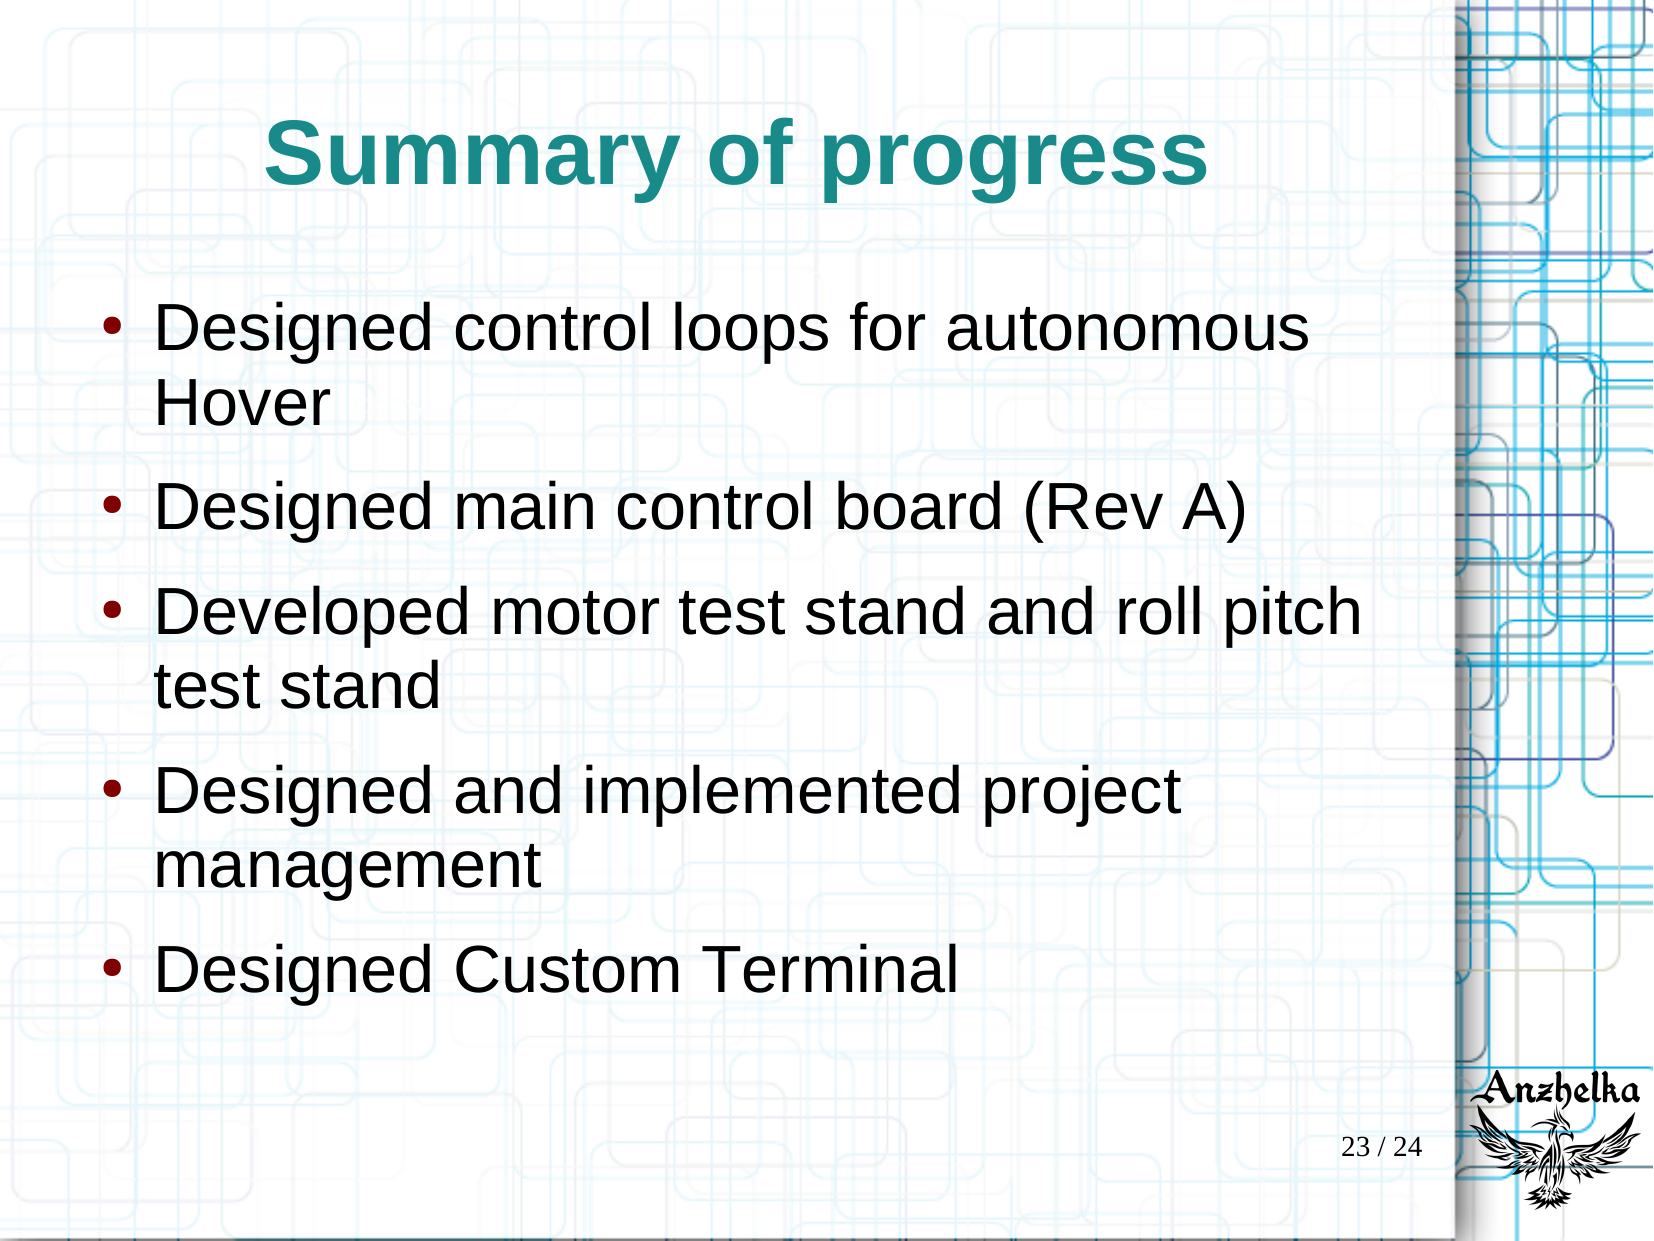

# Summary of progress
Designed control loops for autonomous Hover
Designed main control board (Rev A)
Developed motor test stand and roll pitch test stand
Designed and implemented project management
Designed Custom Terminal
23